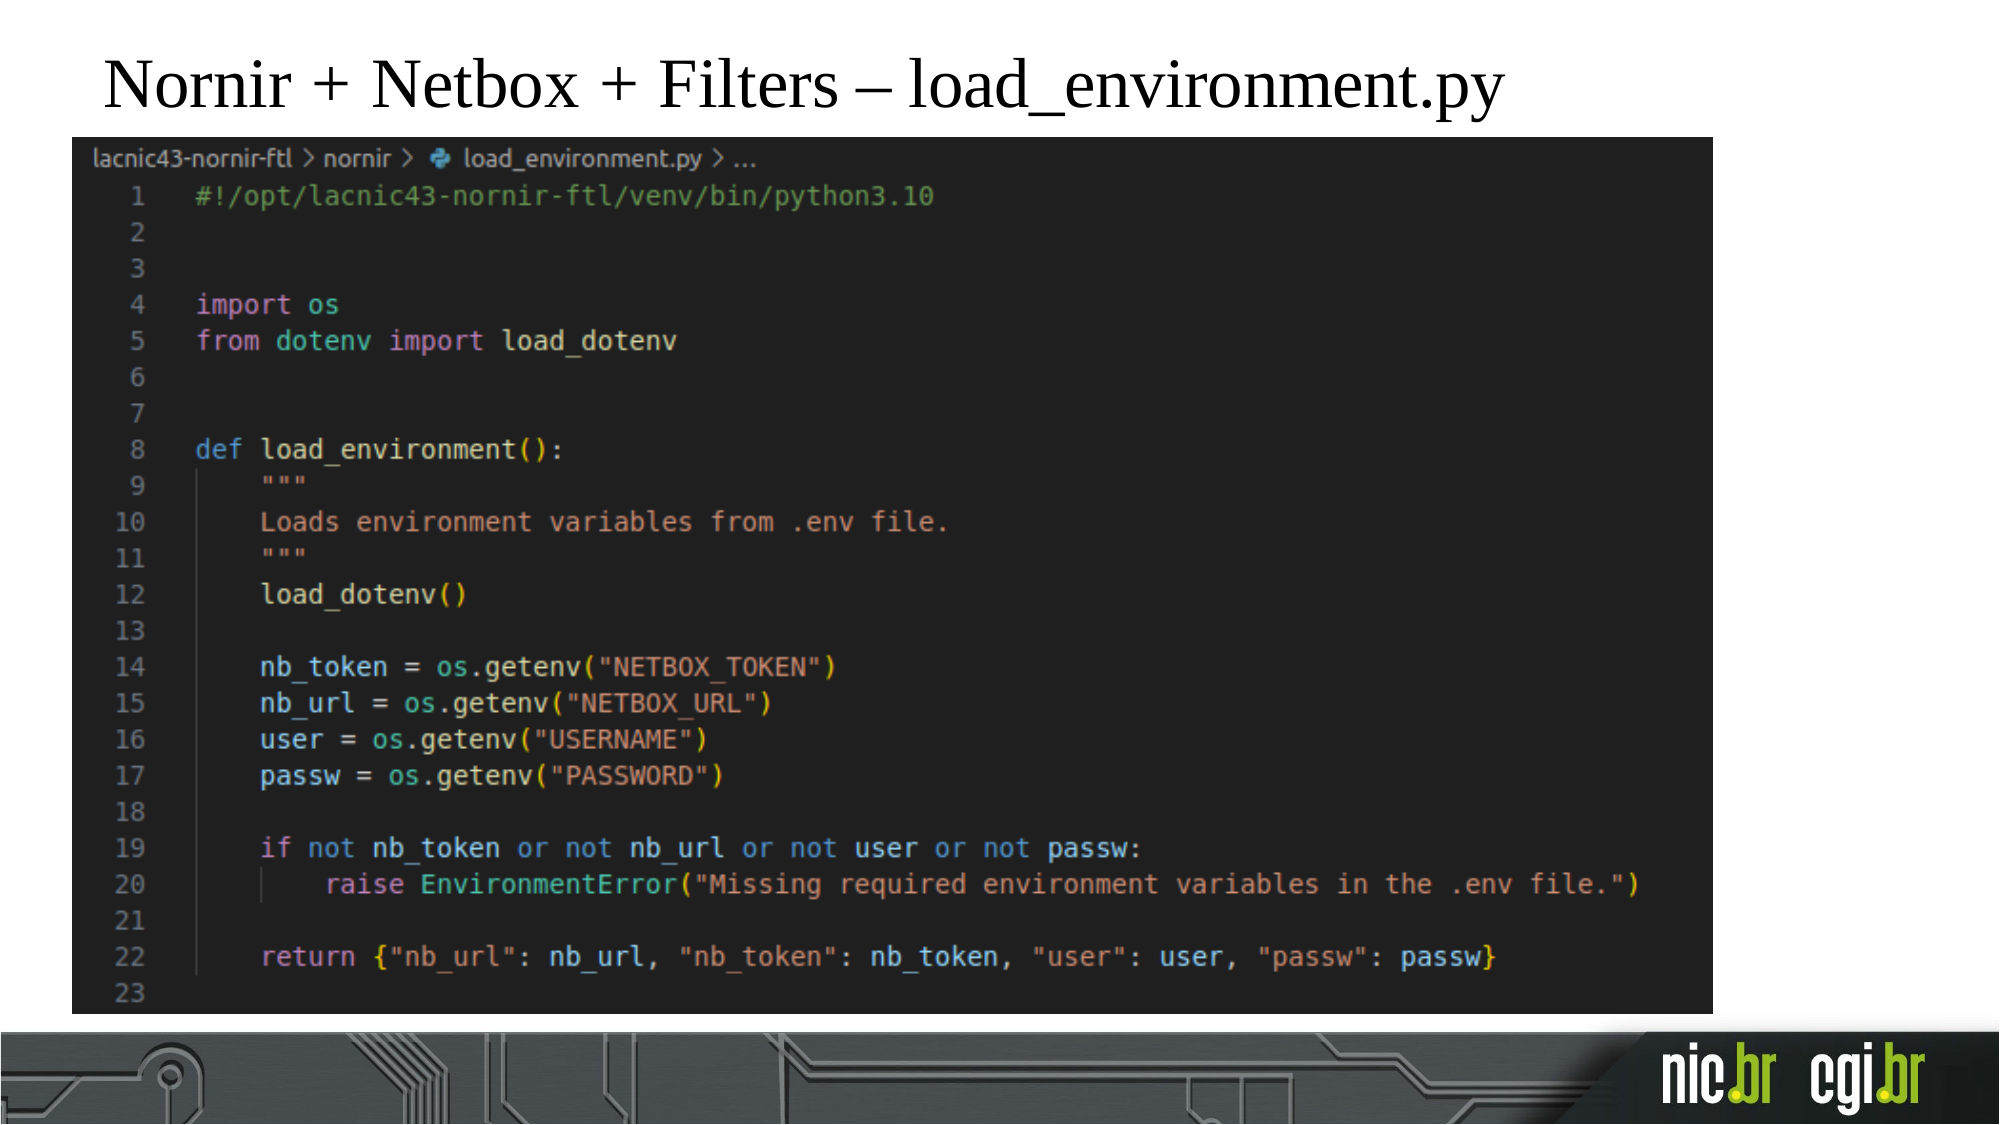

# Nornir + Netbox + Filters – load_environment.py